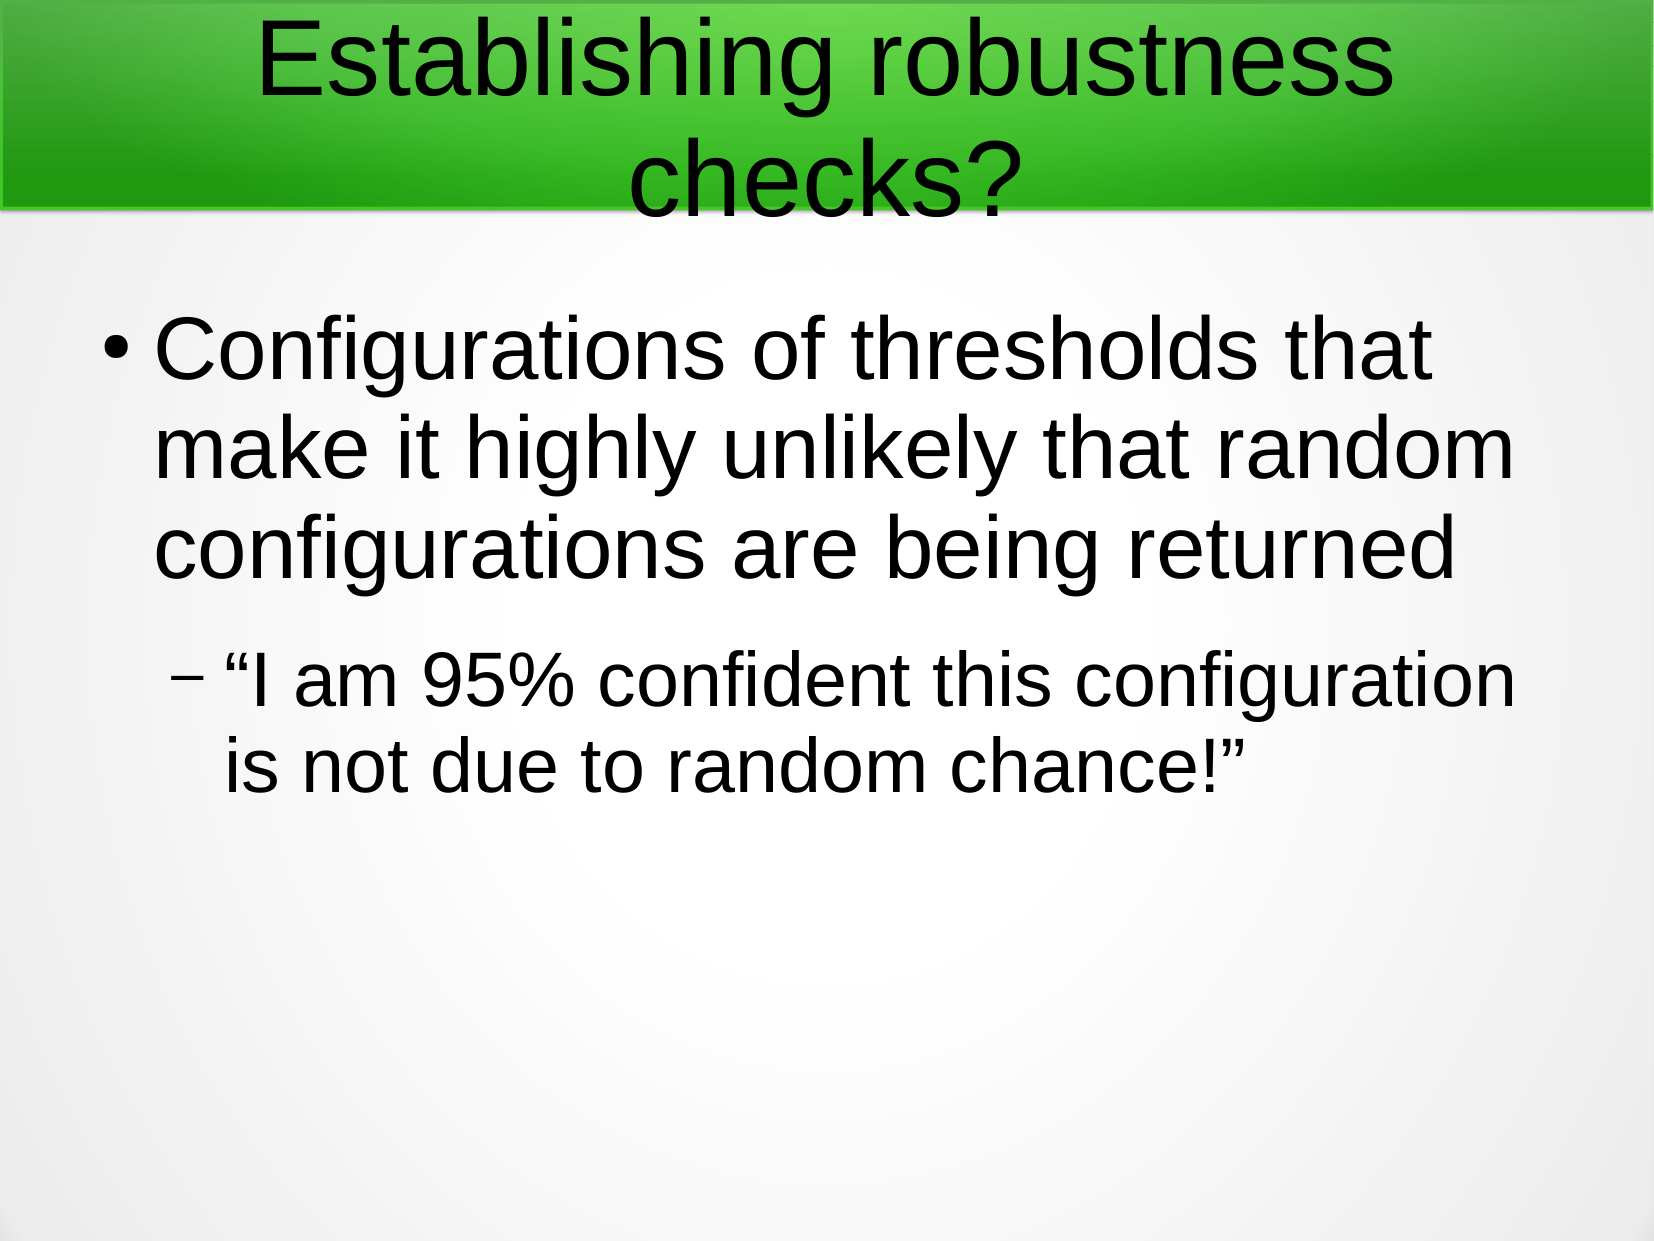

# Establishing robustness checks?
Configurations of thresholds that make it highly unlikely that random configurations are being returned
“I am 95% confident this configuration is not due to random chance!”